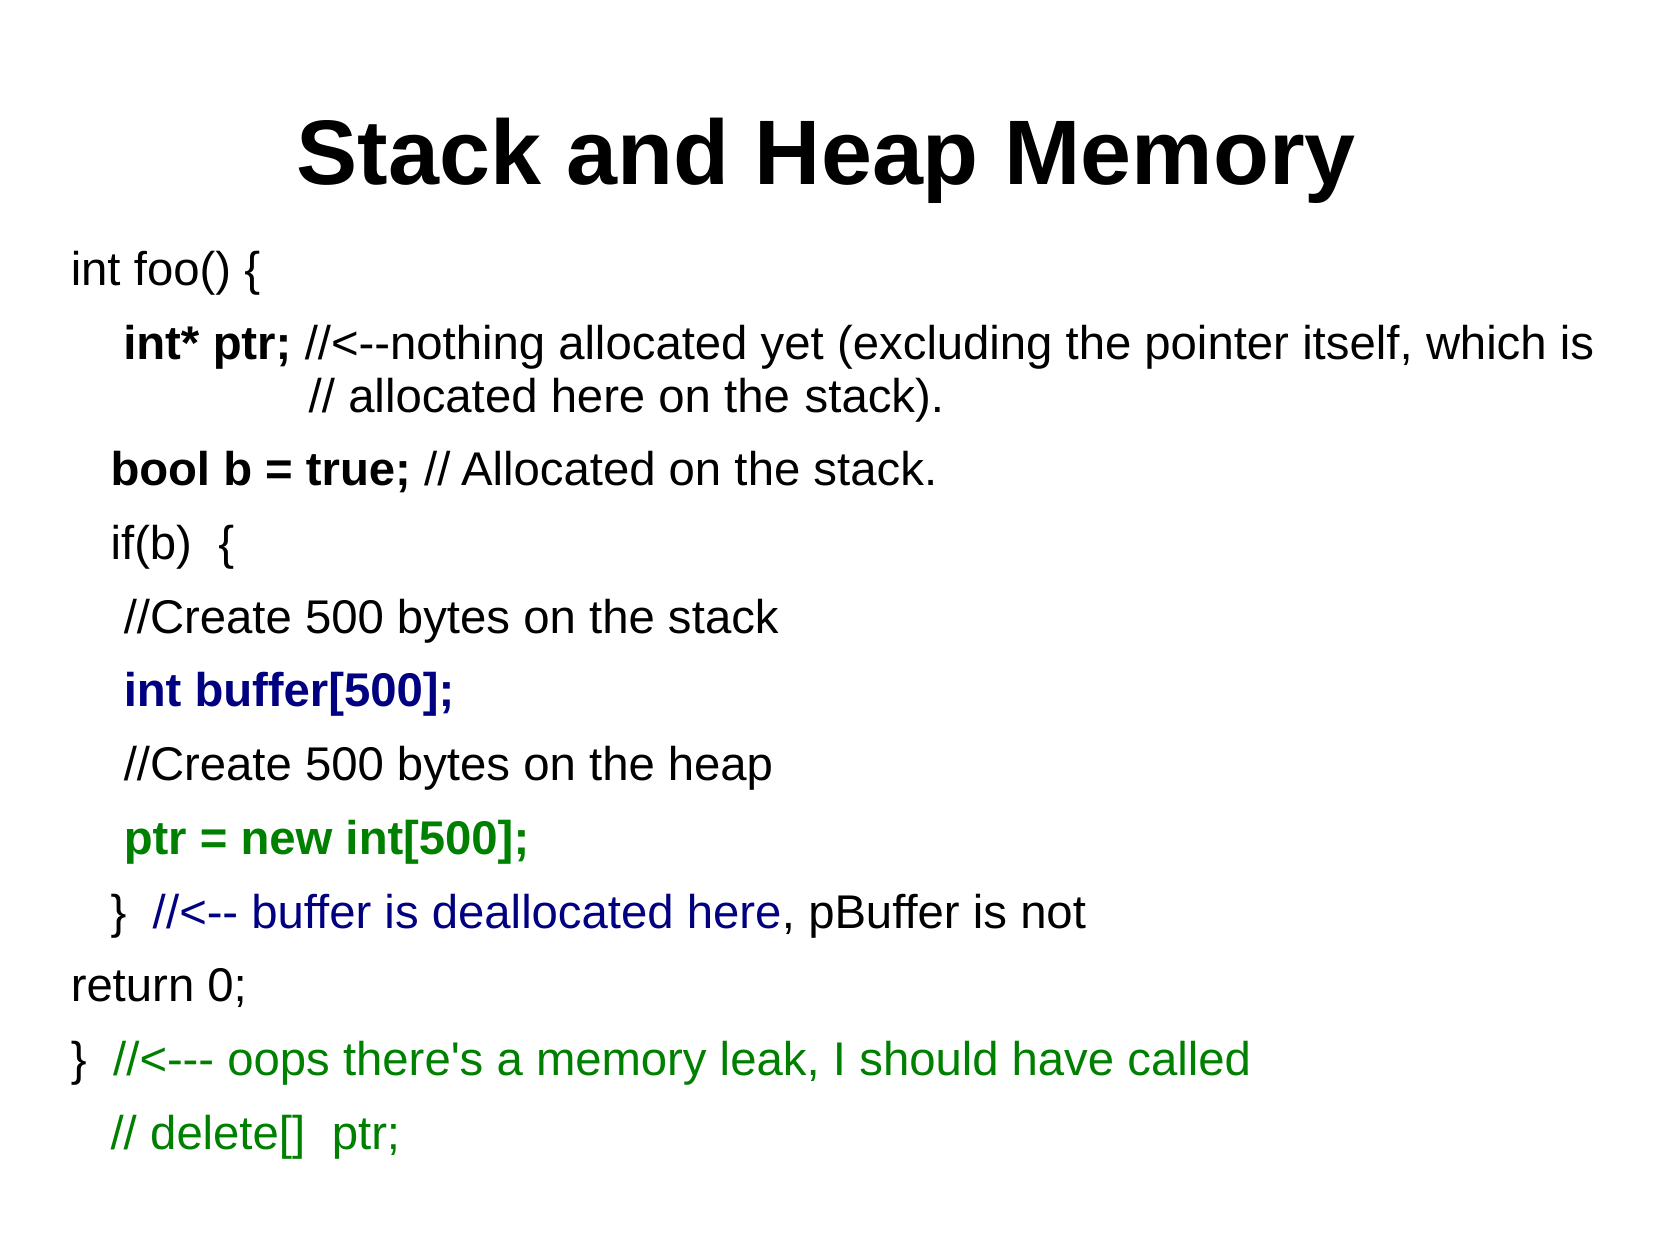

# Stack and Heap Memory
int foo() {
 	int* ptr; //<--nothing allocated yet (excluding the pointer itself, which is // allocated here on the 	stack).
 bool b = true; // Allocated on the stack.
 if(b) {
 //Create 500 bytes on the stack
 int buffer[500];
 //Create 500 bytes on the heap
 ptr = new int[500];
 } //<-- buffer is deallocated here, pBuffer is not
return 0;
} //<--- oops there's a memory leak, I should have called
 // delete[] ptr;